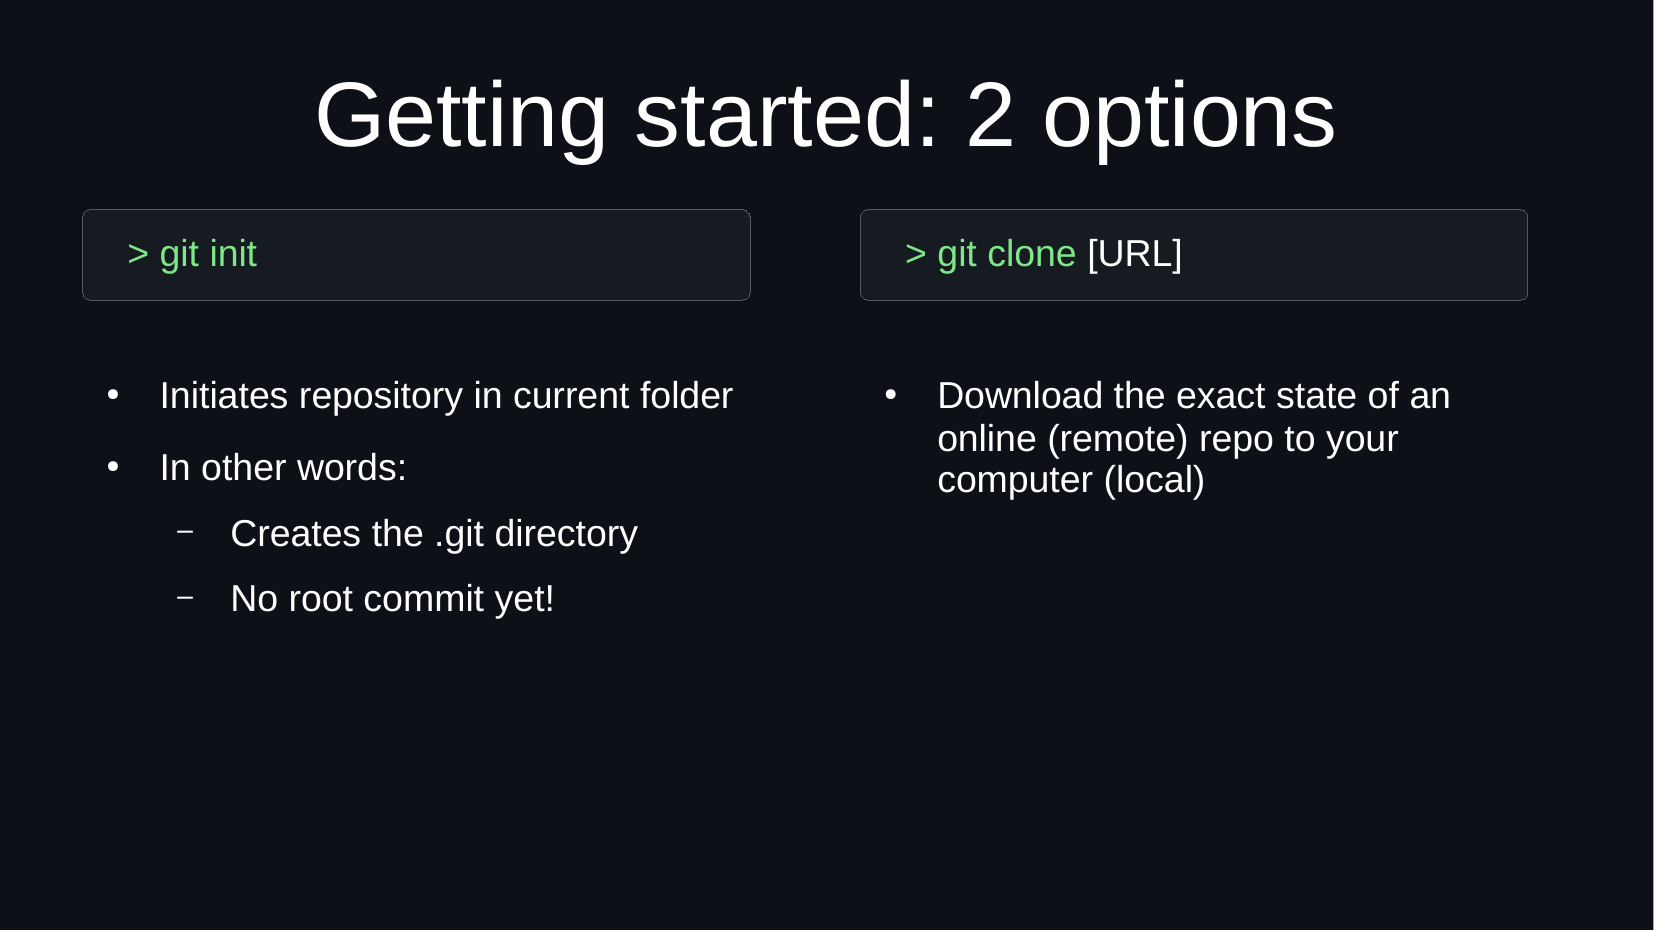

# Getting started: 2 options
> git init
> git clone [URL]
Initiates repository in current folder
In other words:
Creates the .git directory
No root commit yet!
Download the exact state of an online (remote) repo to your computer (local)